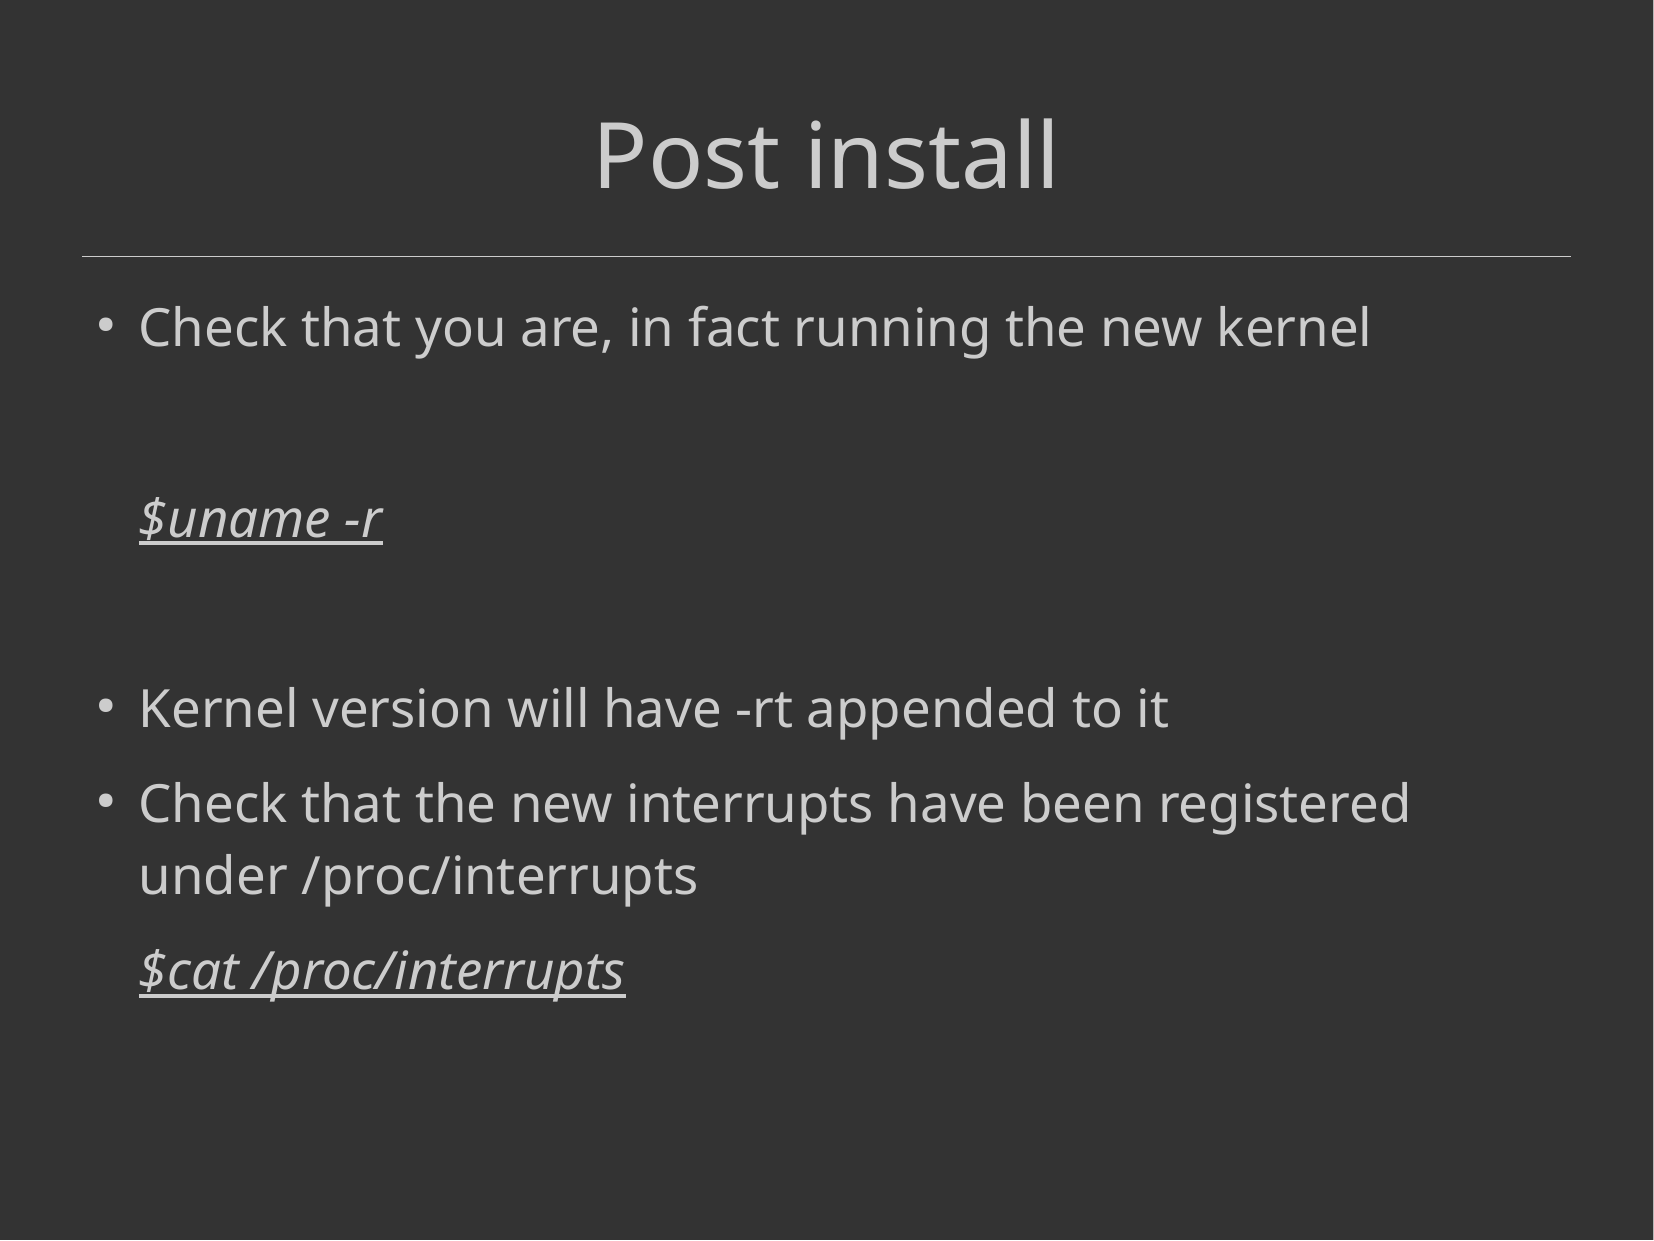

# Post install
Check that you are, in fact running the new kernel
$uname -r
Kernel version will have -rt appended to it
Check that the new interrupts have been registered under /proc/interrupts
$cat /proc/interrupts